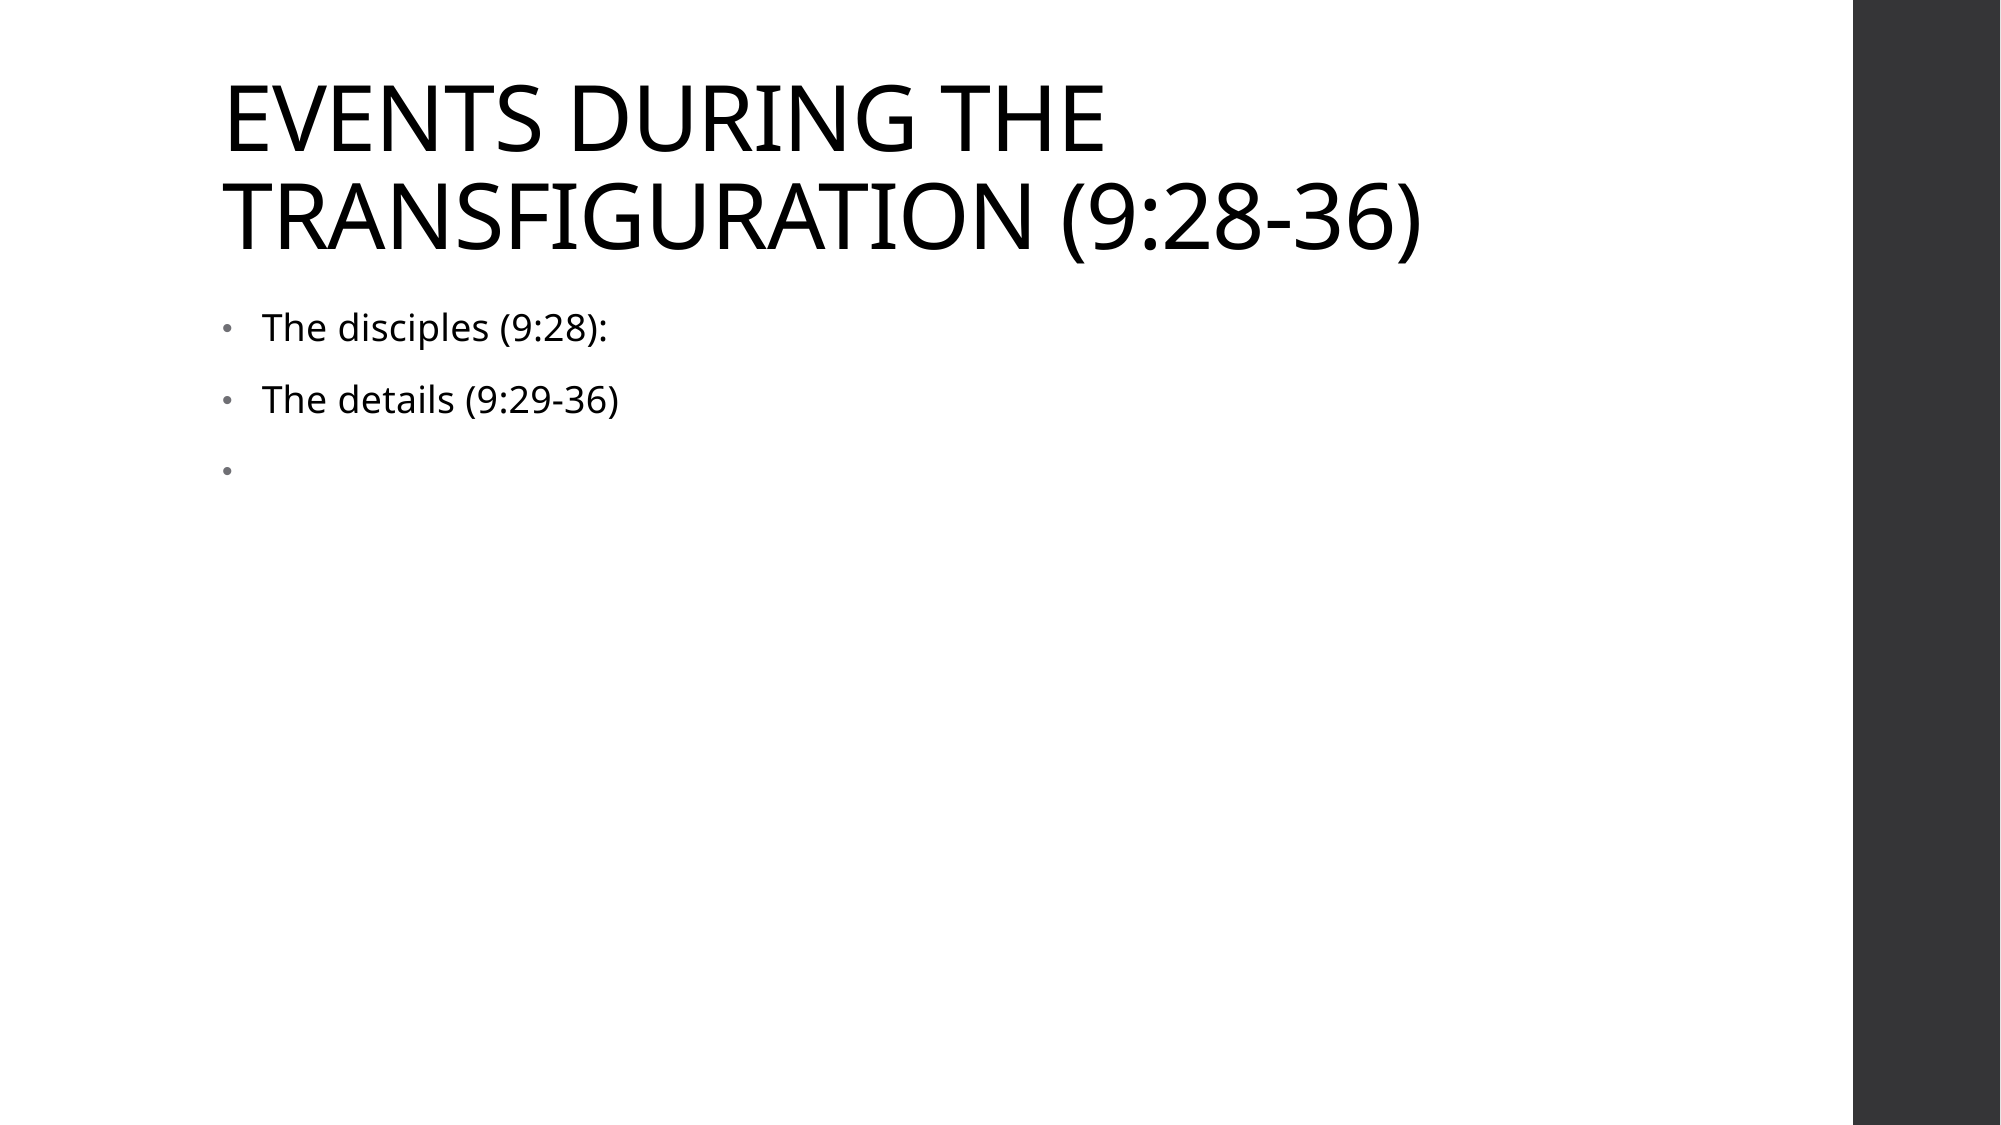

# EVENTS DURING THE TRANSFIGURATION (9:28-36)
 The disciples (9:28):
 The details (9:29-36)